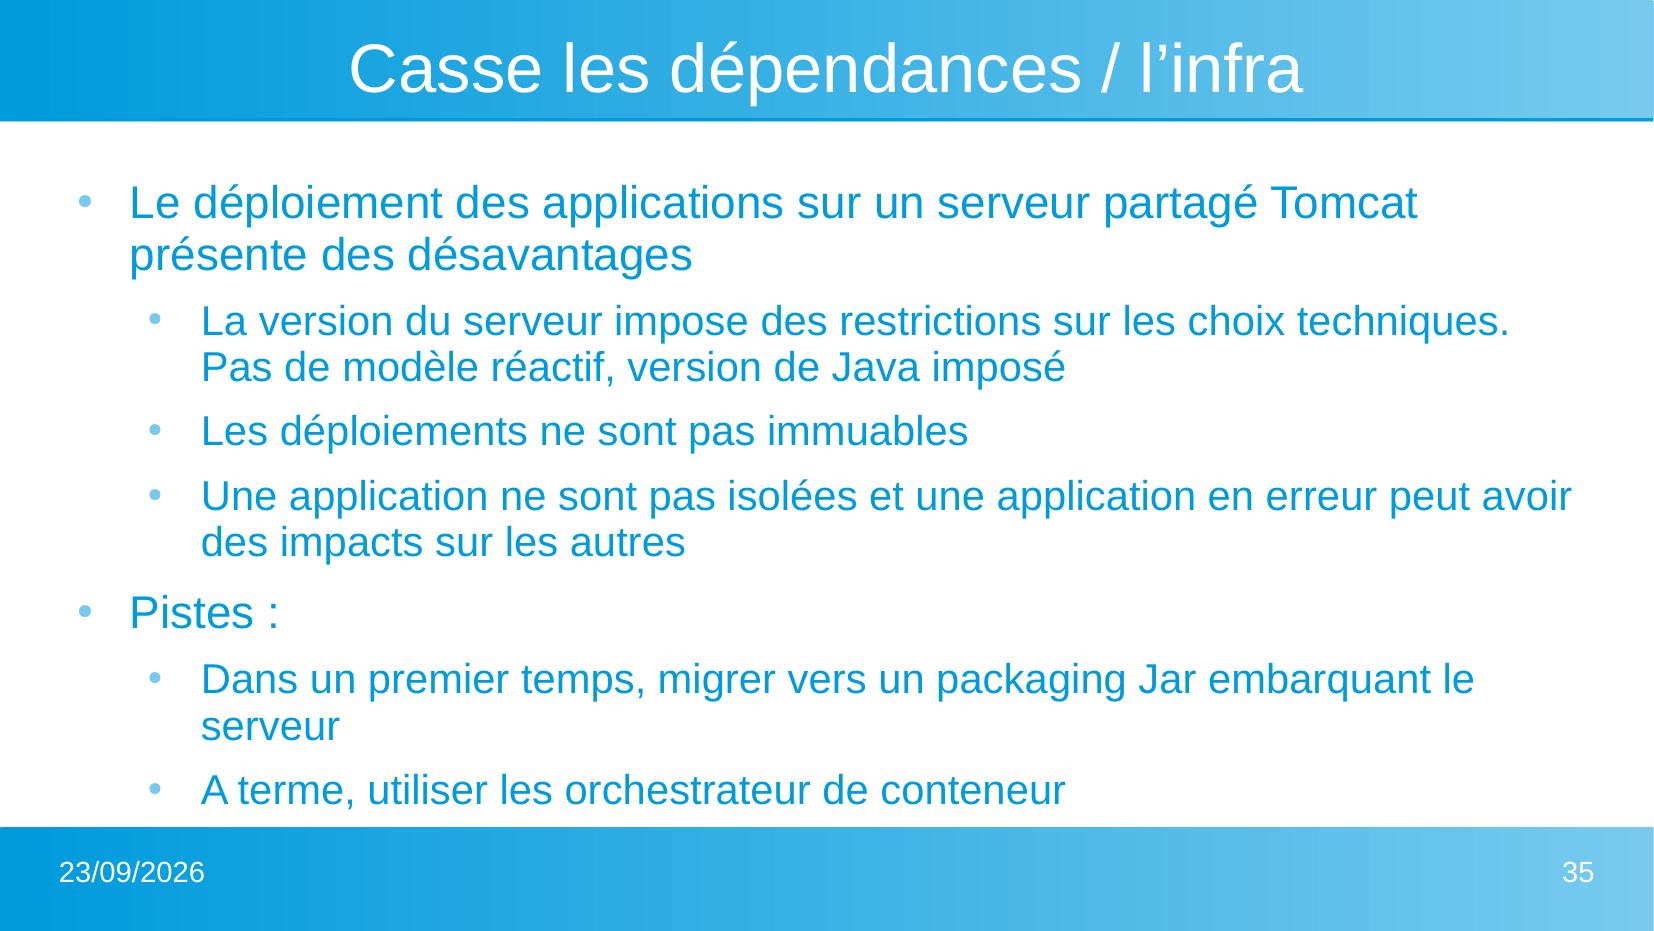

# Casse les dépendances / l’infra
Le déploiement des applications sur un serveur partagé Tomcat présente des désavantages
La version du serveur impose des restrictions sur les choix techniques. Pas de modèle réactif, version de Java imposé
Les déploiements ne sont pas immuables
Une application ne sont pas isolées et une application en erreur peut avoir des impacts sur les autres
Pistes :
Dans un premier temps, migrer vers un packaging Jar embarquant le serveur
A terme, utiliser les orchestrateur de conteneur
35